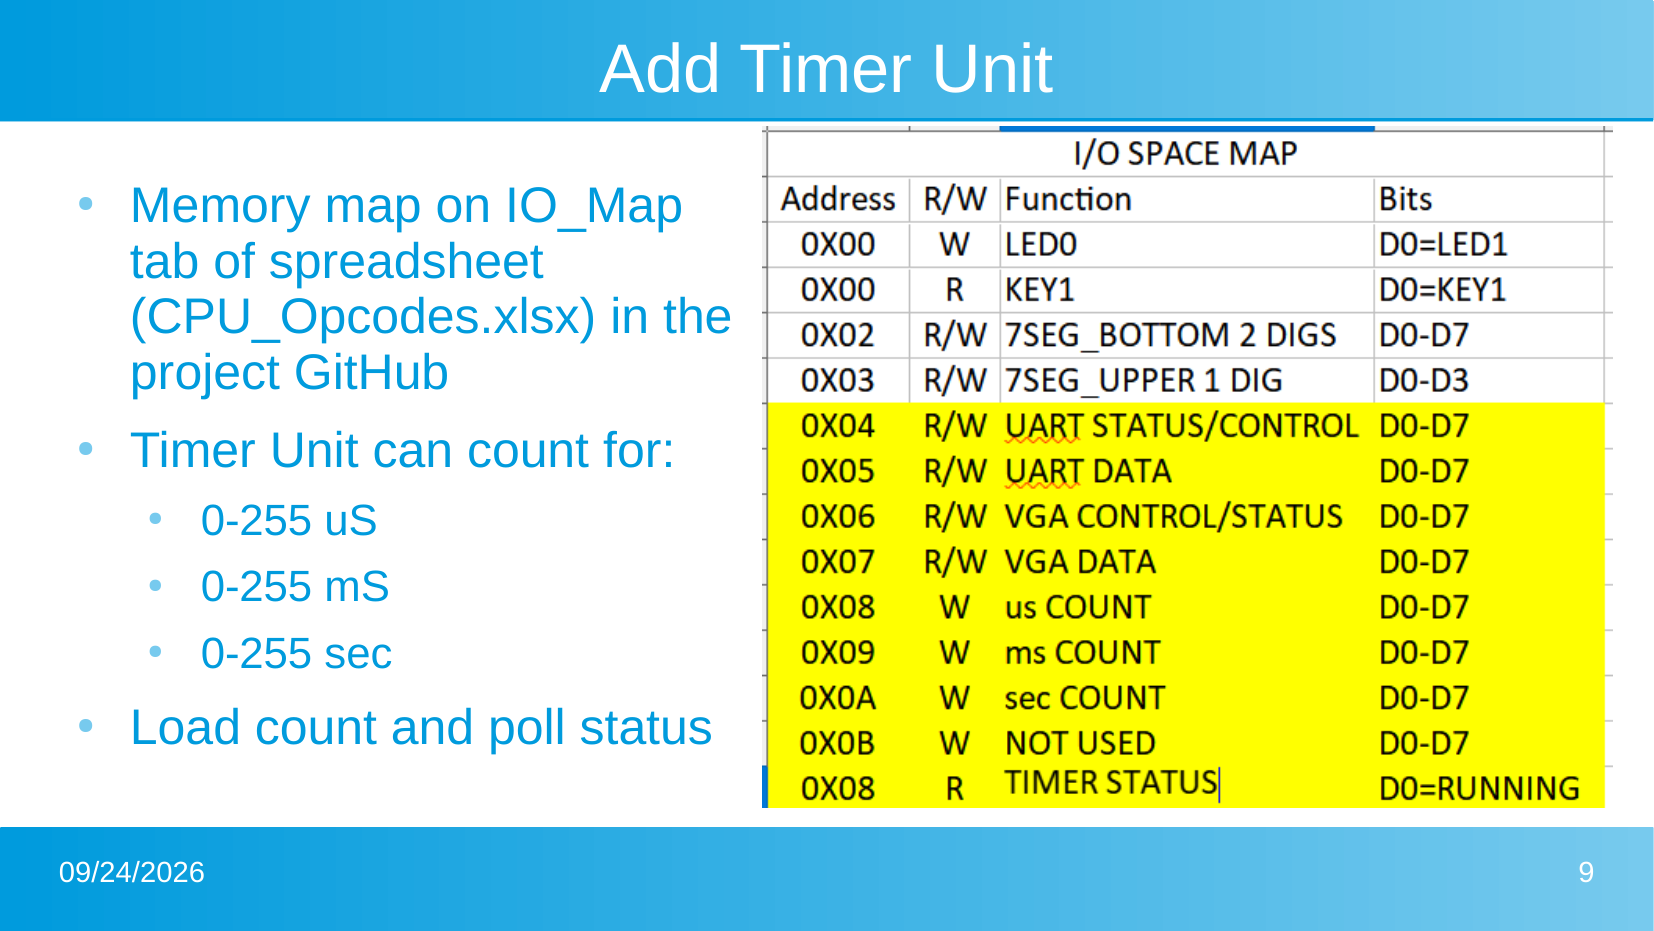

# Add Timer Unit
Memory map on IO_Map tab of spreadsheet (CPU_Opcodes.xlsx) in the project GitHub
Timer Unit can count for:
0-255 uS
0-255 mS
0-255 sec
Load count and poll status
9